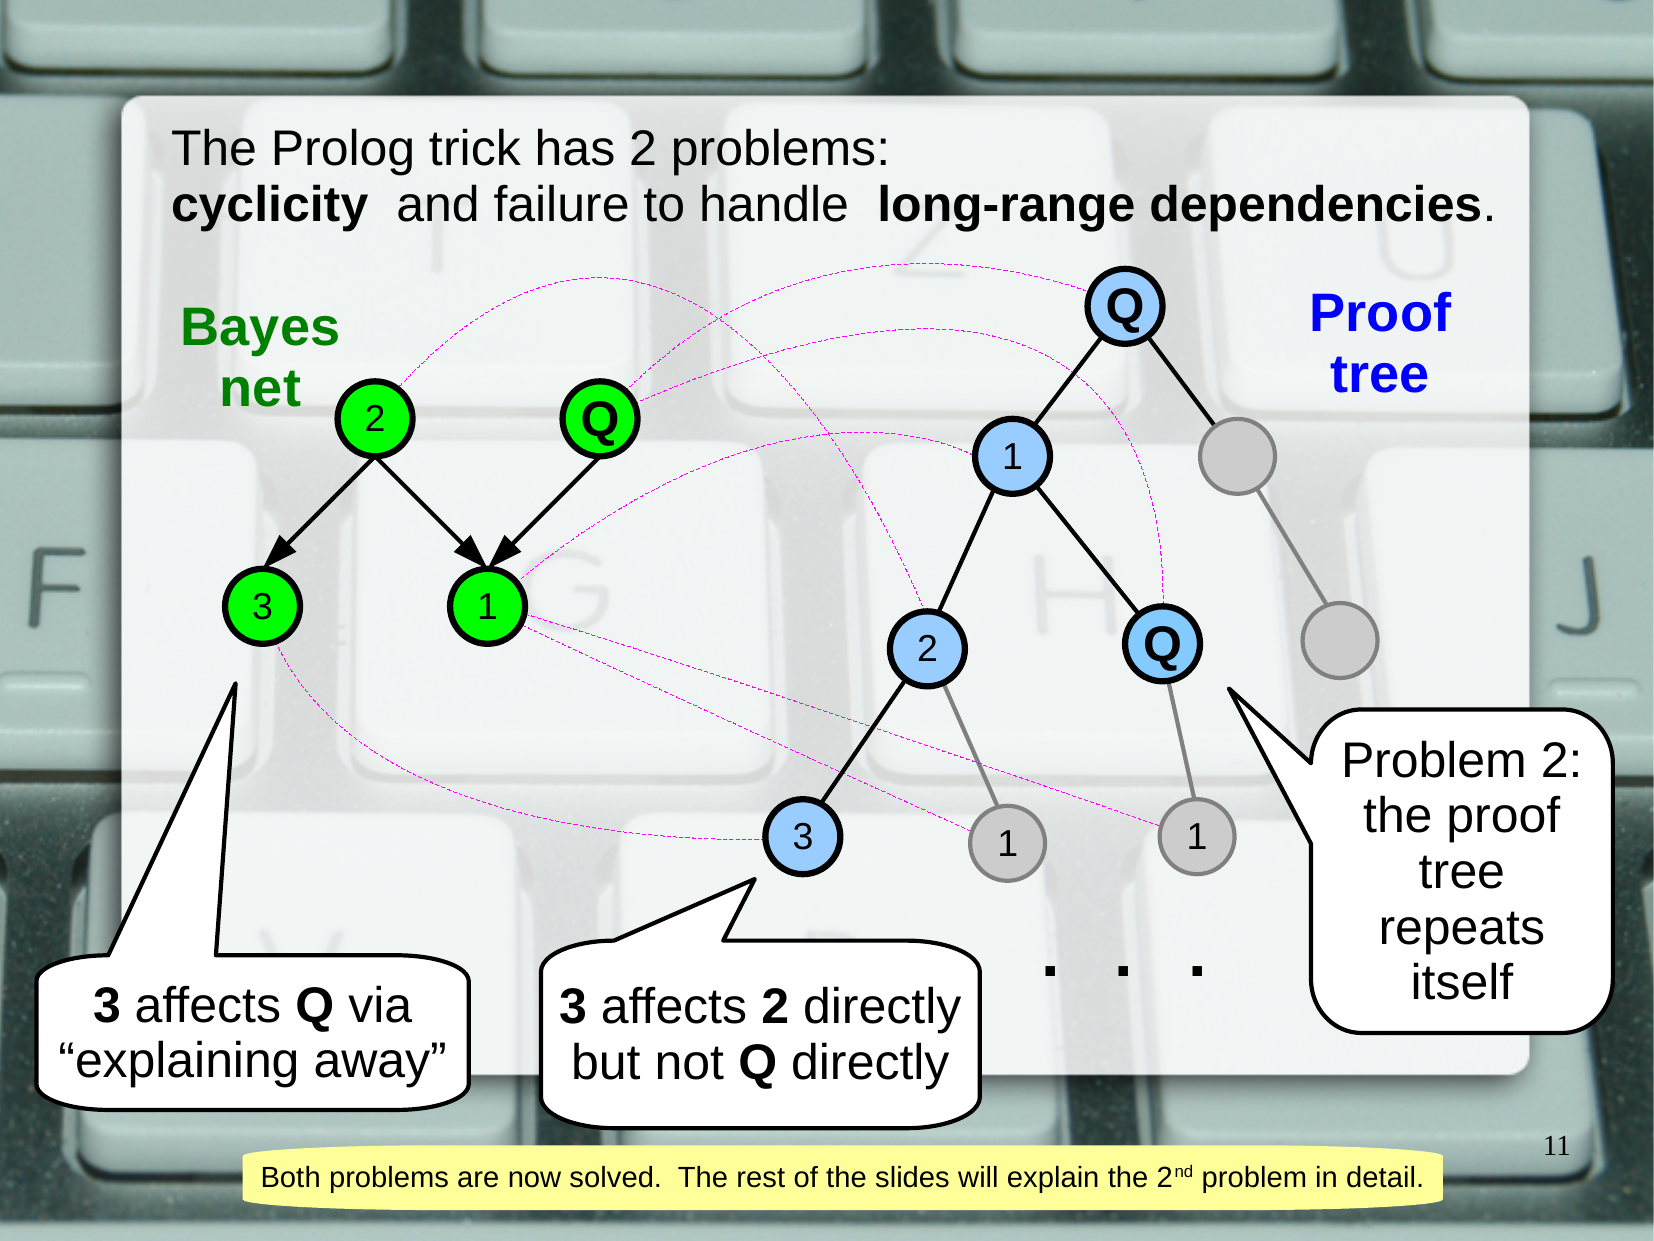

The Prolog trick has 2 problems:
cyclicity and failure to handle long-range dependencies.
Q
Proof
tree
Bayes net
2
Q
1
3
1
Q
2
Problem 2:
the proof
tree
repeats
itself
3
1
1
. . .
3 affects 2 directly
but not Q directly
3 affects Q via
“explaining away”
11
Both problems are now solved. The rest of the slides will explain the 2nd problem in detail.